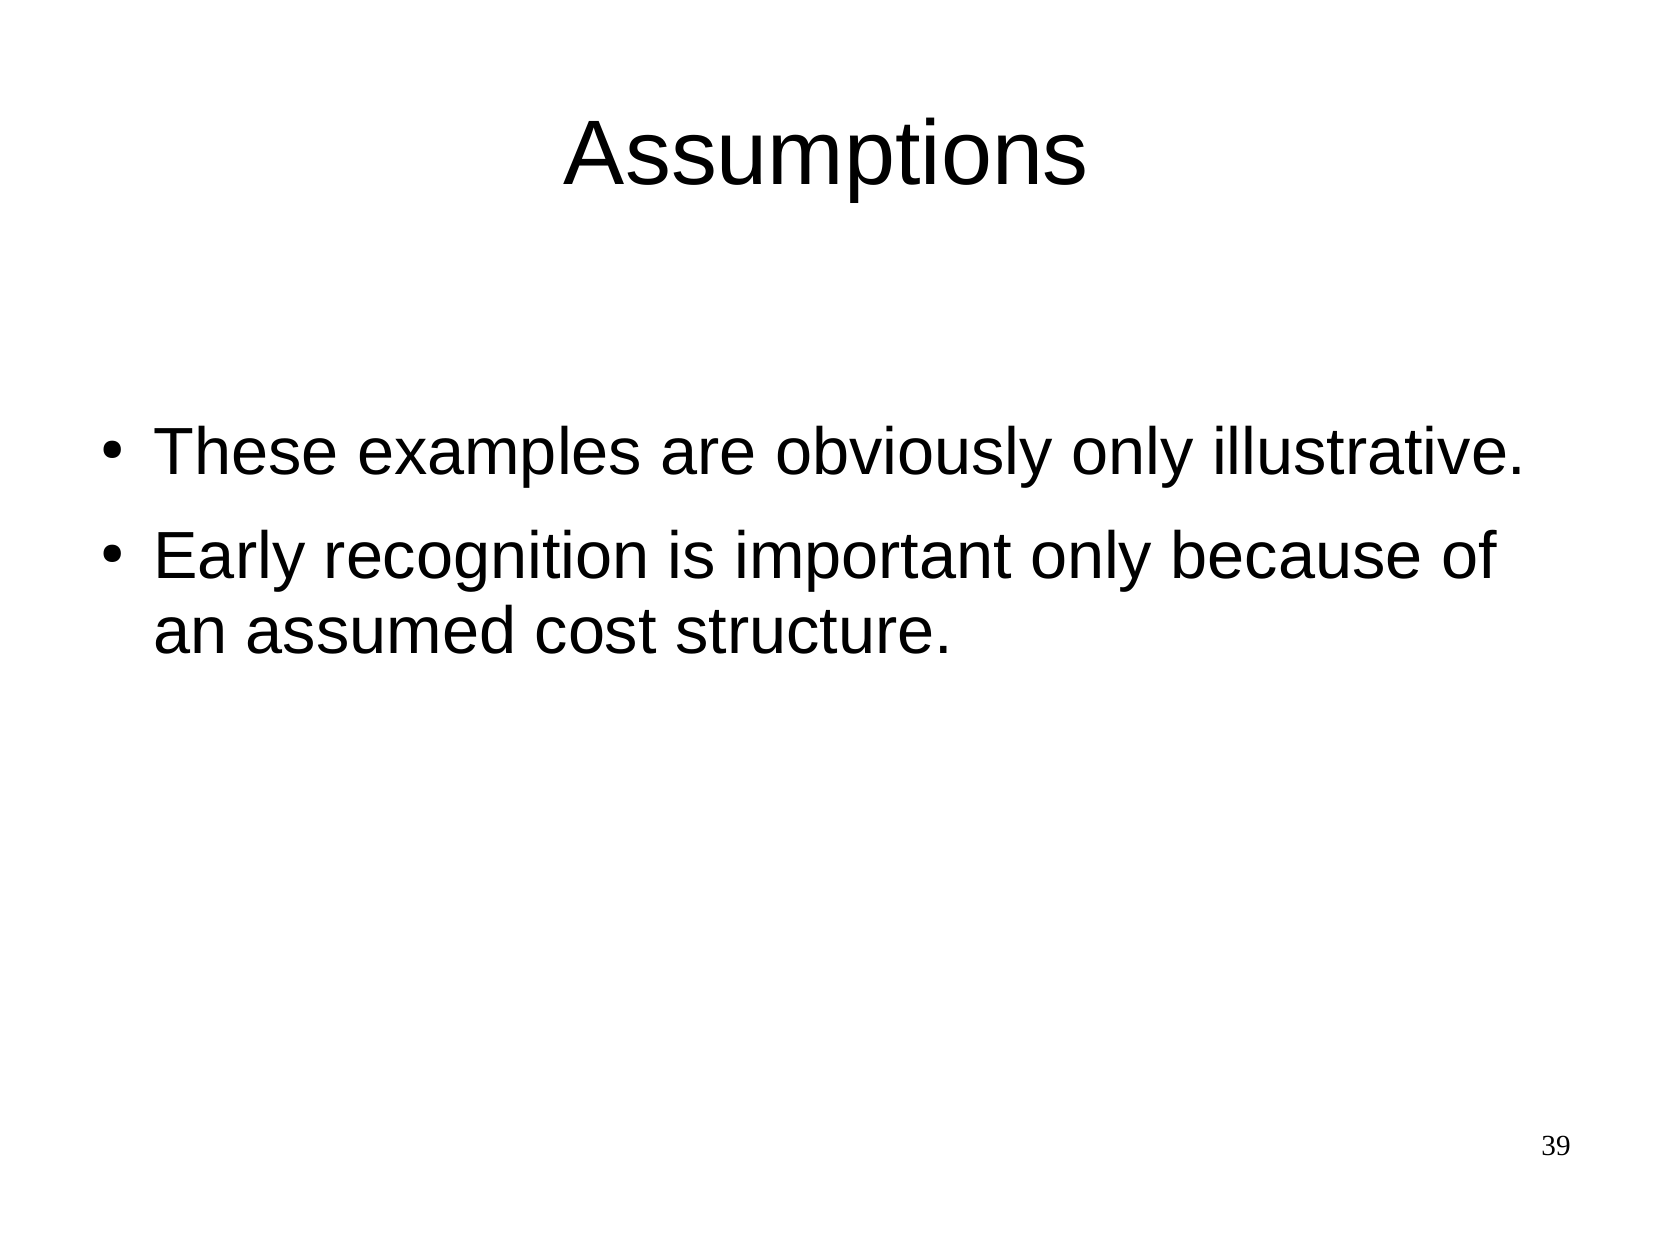

# Assumptions
These examples are obviously only illustrative.
Early recognition is important only because of an assumed cost structure.
39